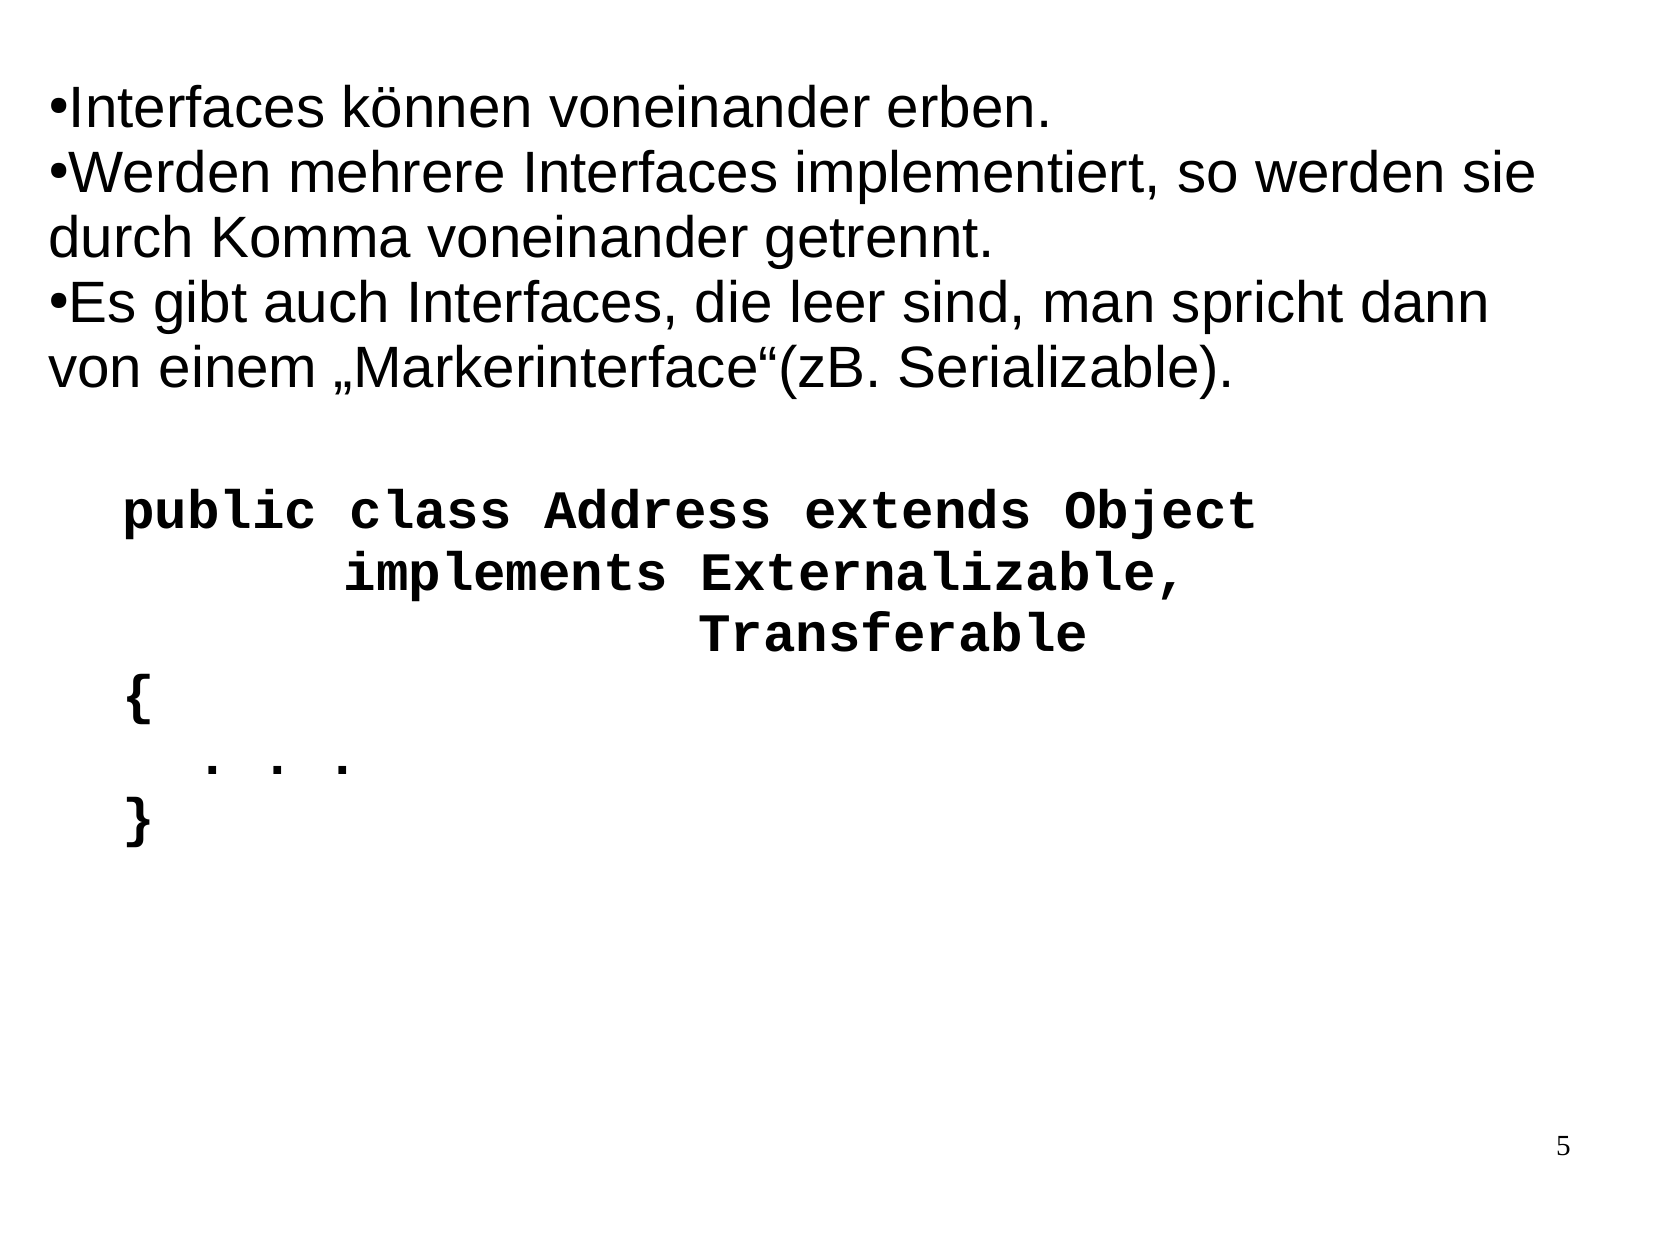

Interfaces können voneinander erben.
Werden mehrere Interfaces implementiert, so werden sie durch Komma voneinander getrennt.
Es gibt auch Interfaces, die leer sind, man spricht dann von einem „Markerinterface“(zB. Serializable).
	public class Address extends Object
				implements Externalizable,
 Transferable
	{
		. . .
	}
5